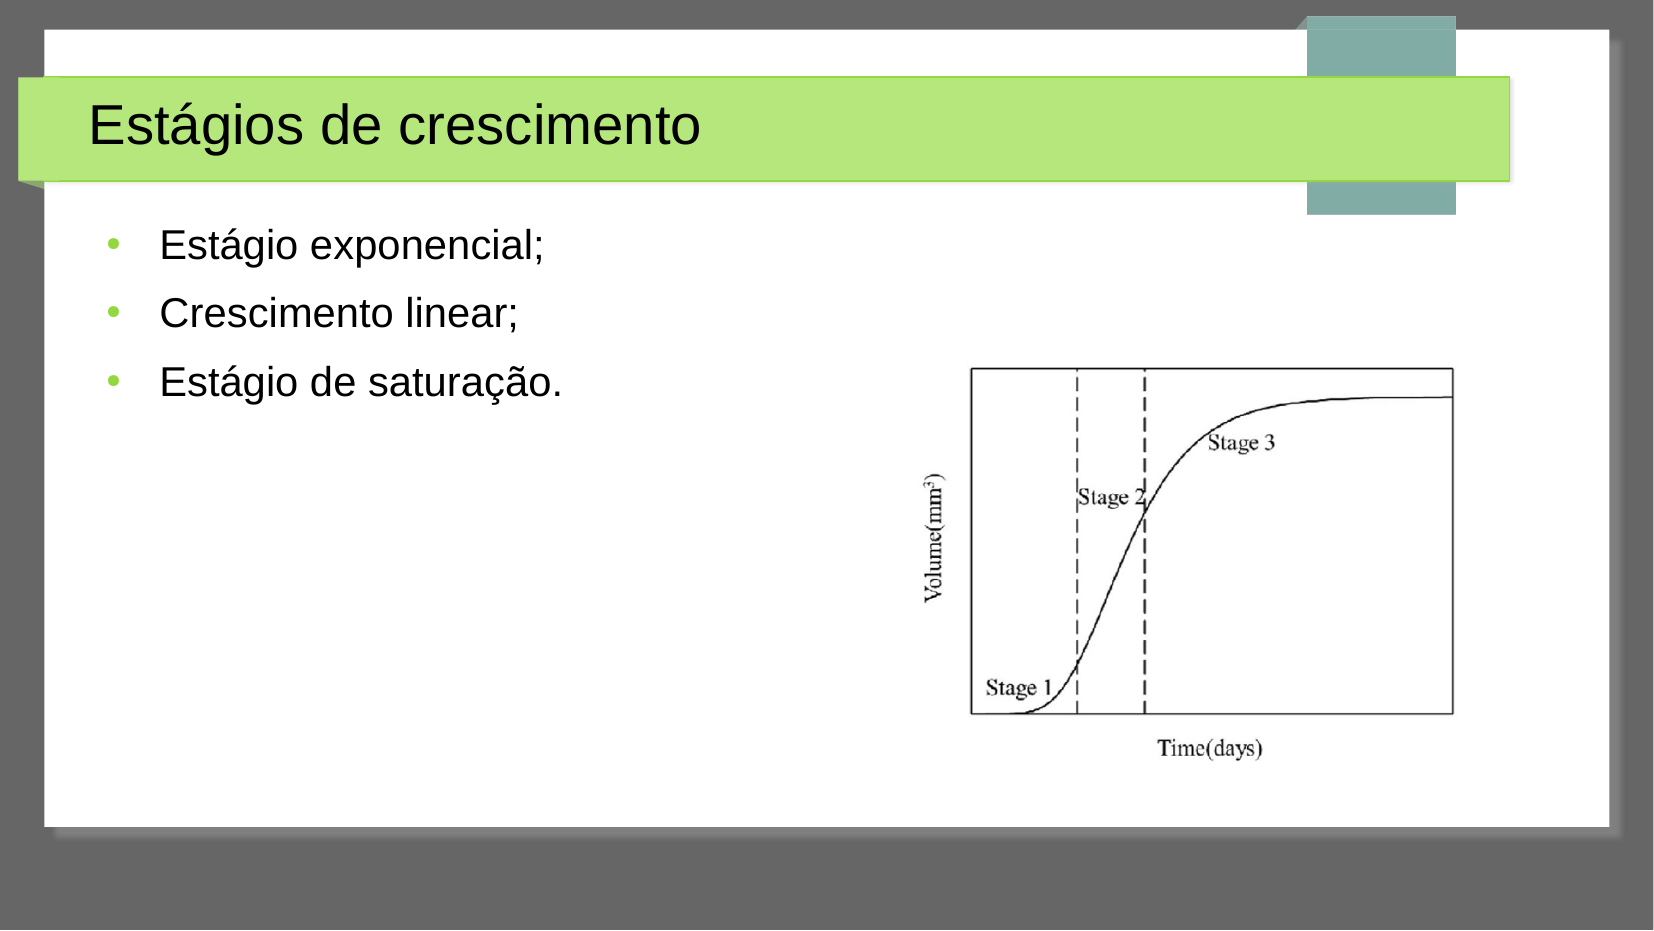

# Estágios de crescimento
Estágio exponencial;
Crescimento linear;
Estágio de saturação.